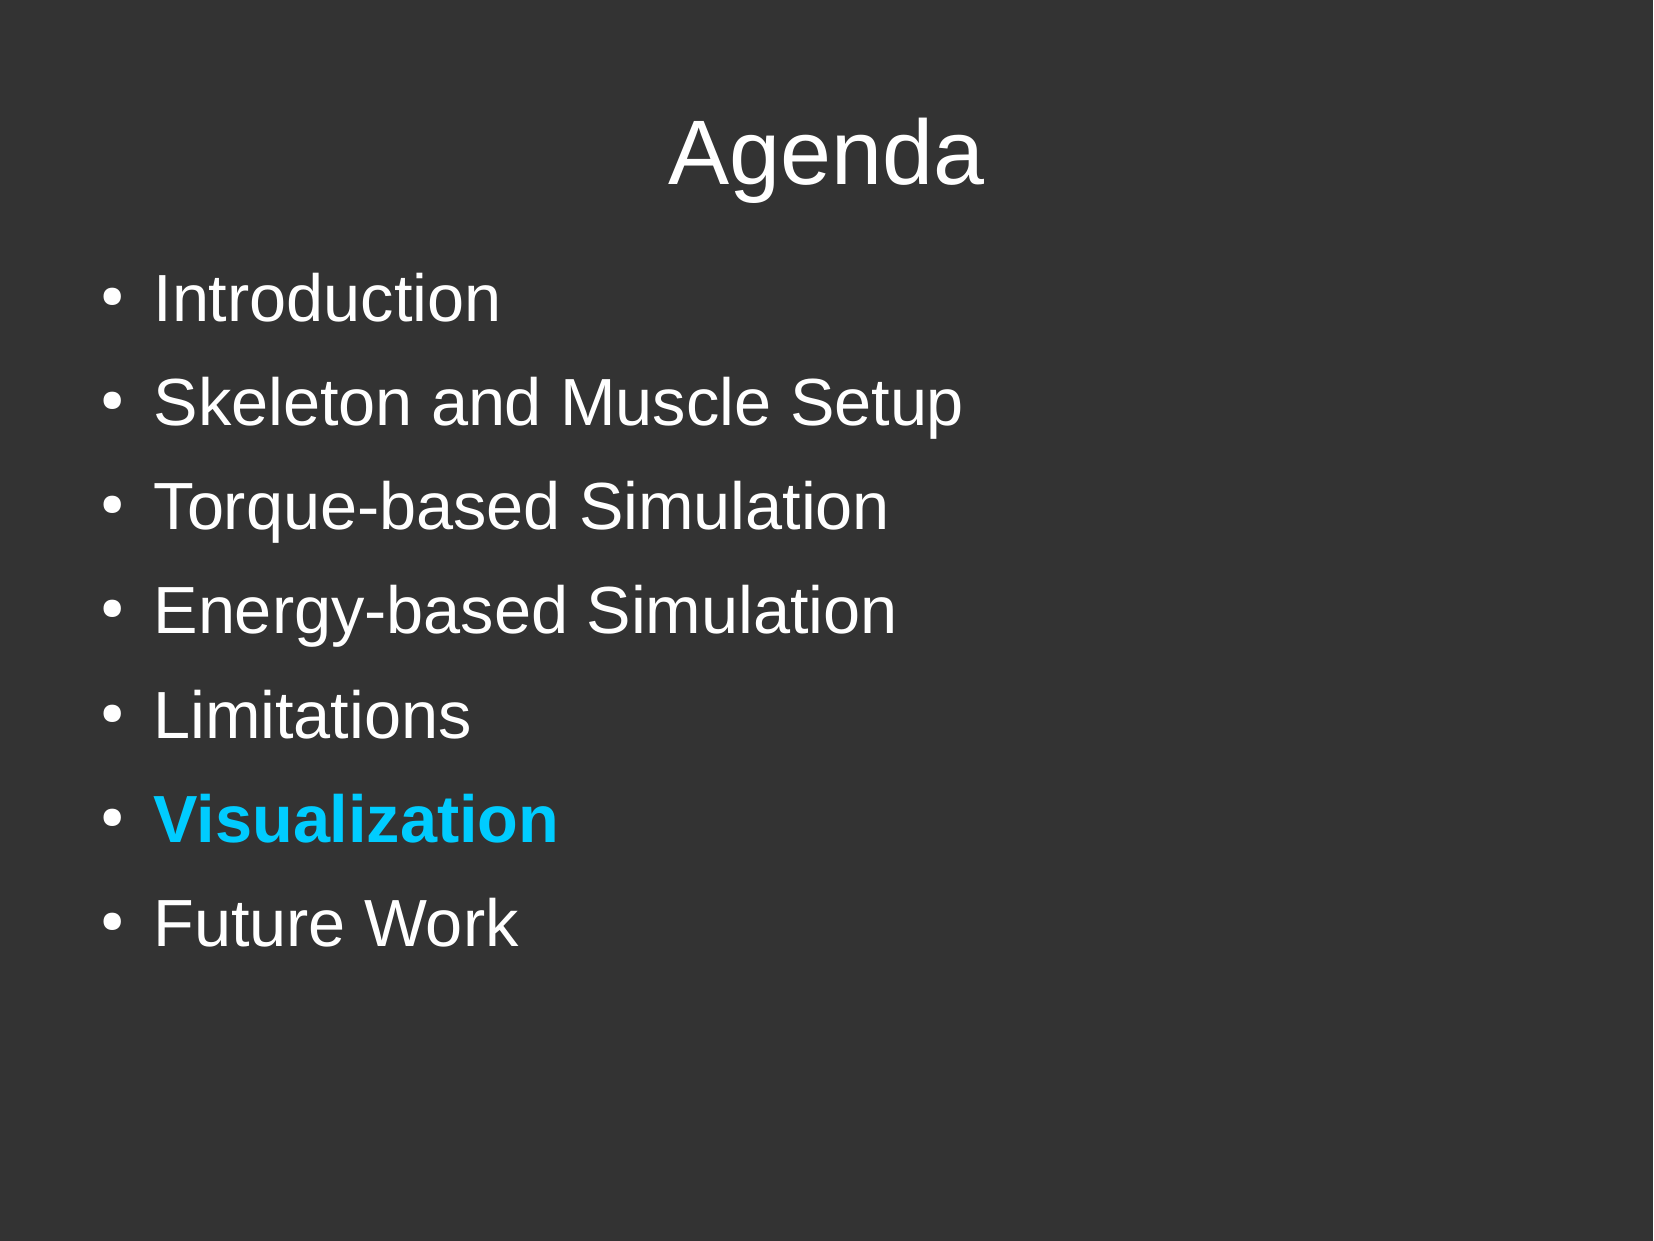

# Agenda
Introduction
Skeleton and Muscle Setup
Torque-based Simulation
Energy-based Simulation
Limitations
Visualization
Future Work